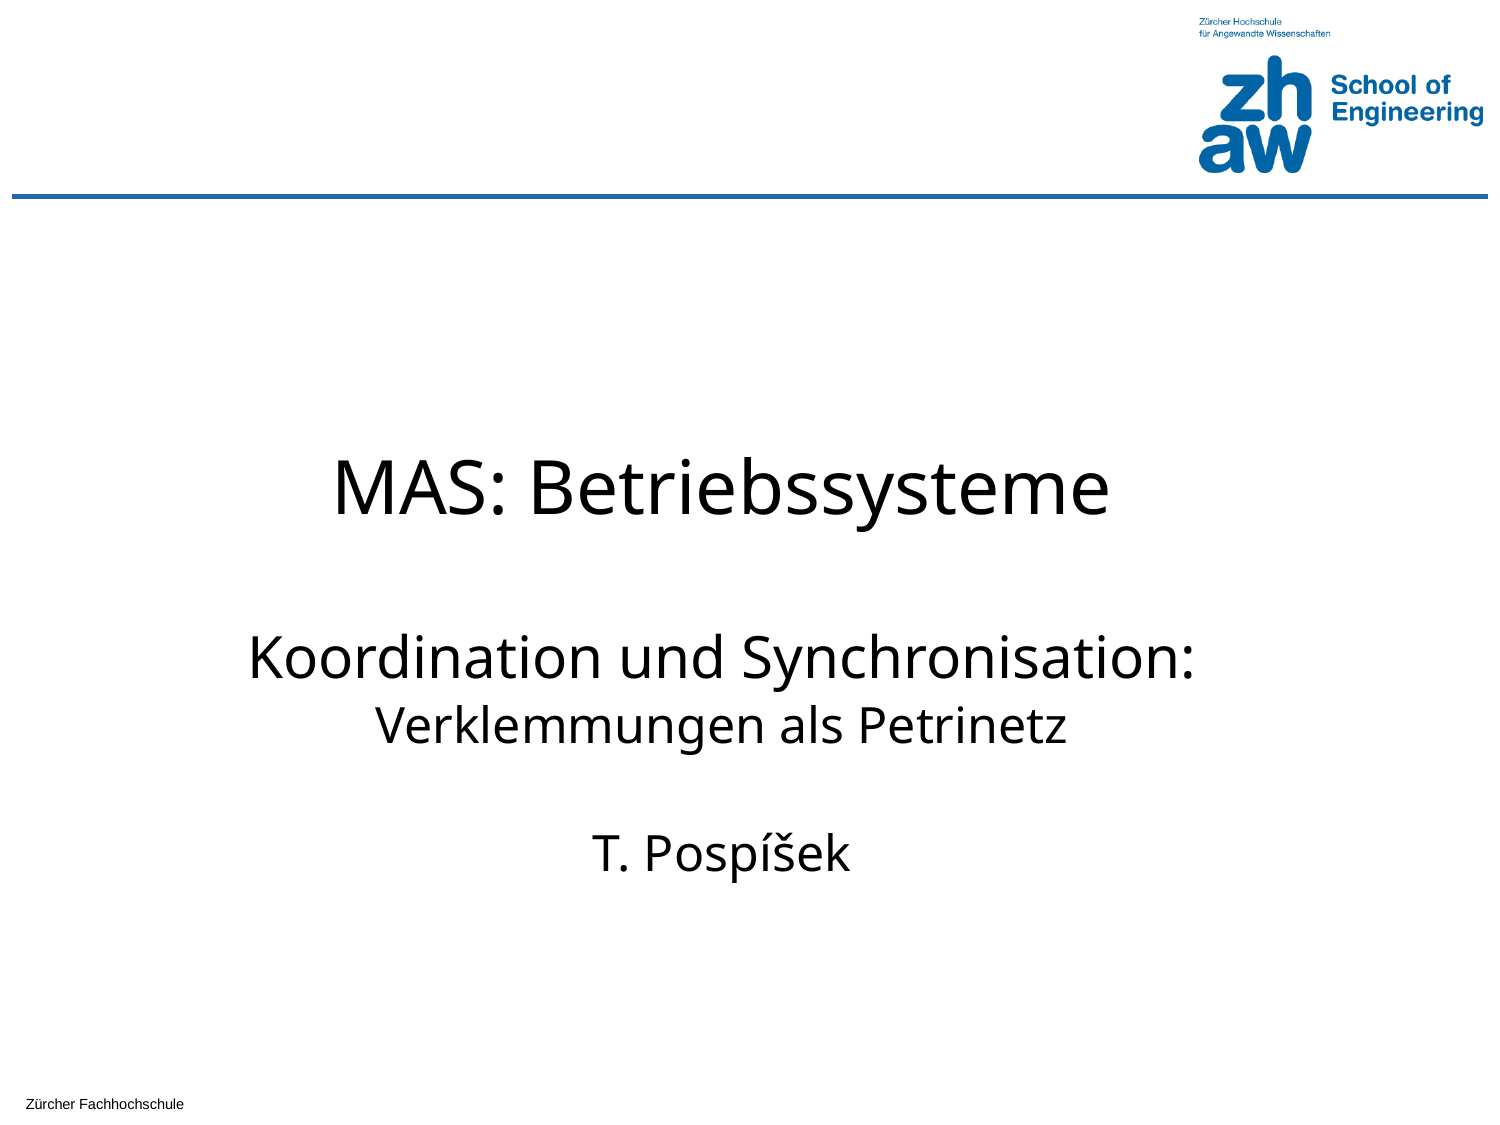

MAS: Betriebssysteme
Koordination und Synchronisation:
Verklemmungen als Petrinetz
T. Pospíšek